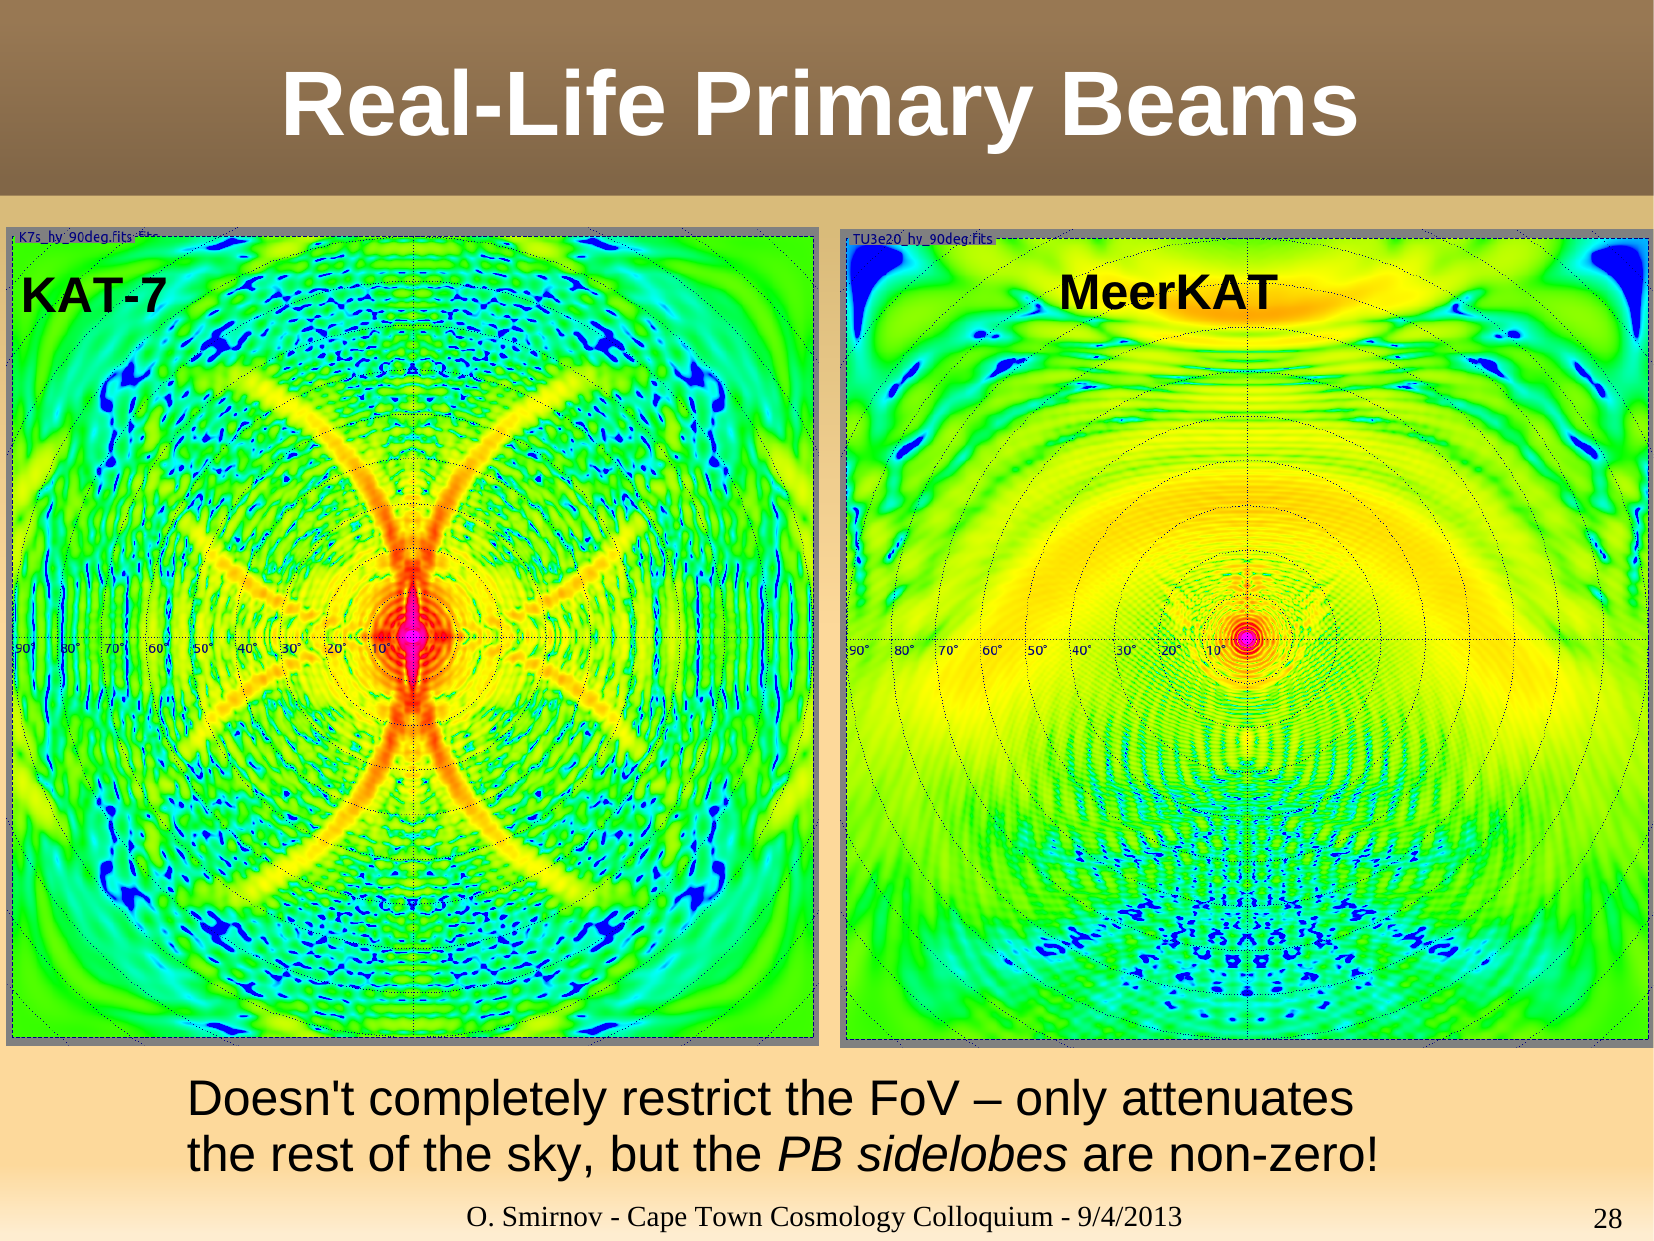

# Real-Life Primary Beams
MeerKAT
KAT-7
Doesn't completely restrict the FoV – only attenuates the rest of the sky, but the PB sidelobes are non-zero!
O. Smirnov - Cape Town Cosmology Colloquium - 9/4/2013
28